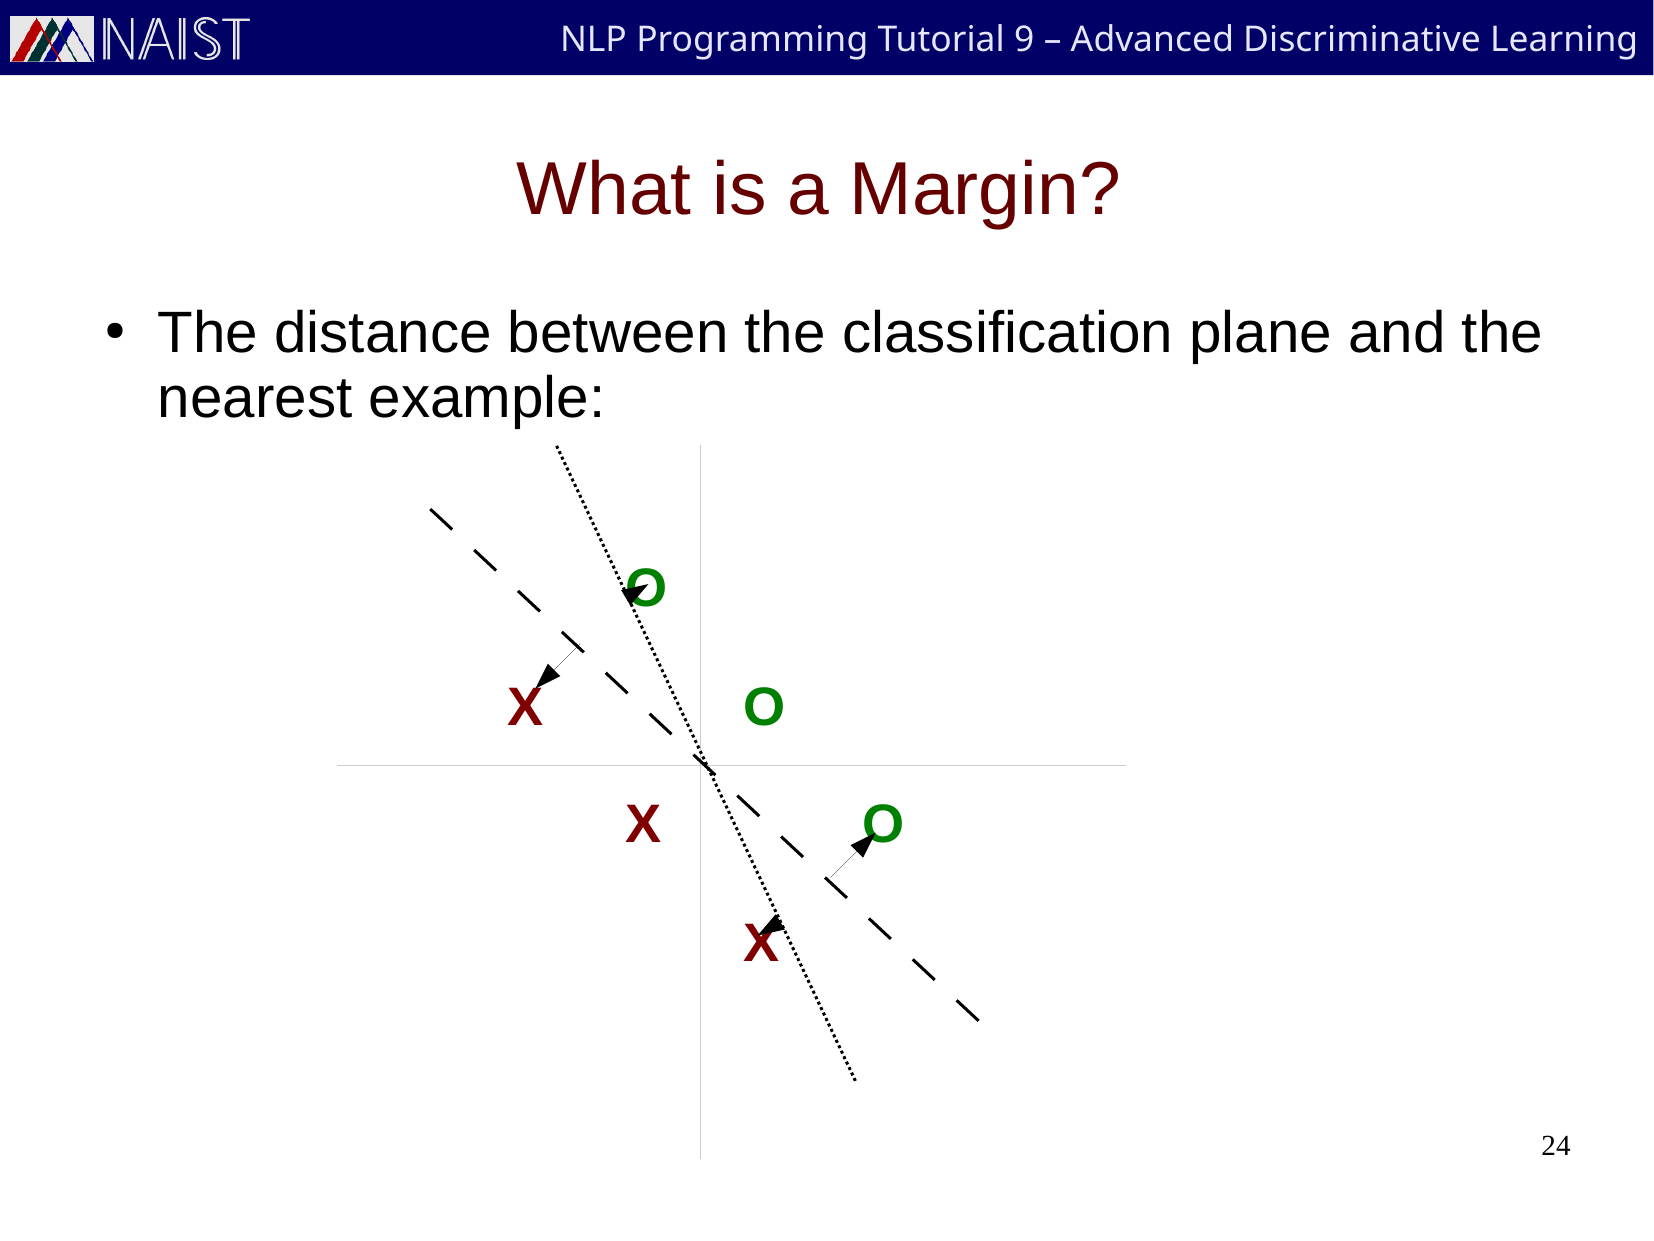

# What is a Margin?
The distance between the classification plane and the nearest example:
O
X
O
X
O
X
24